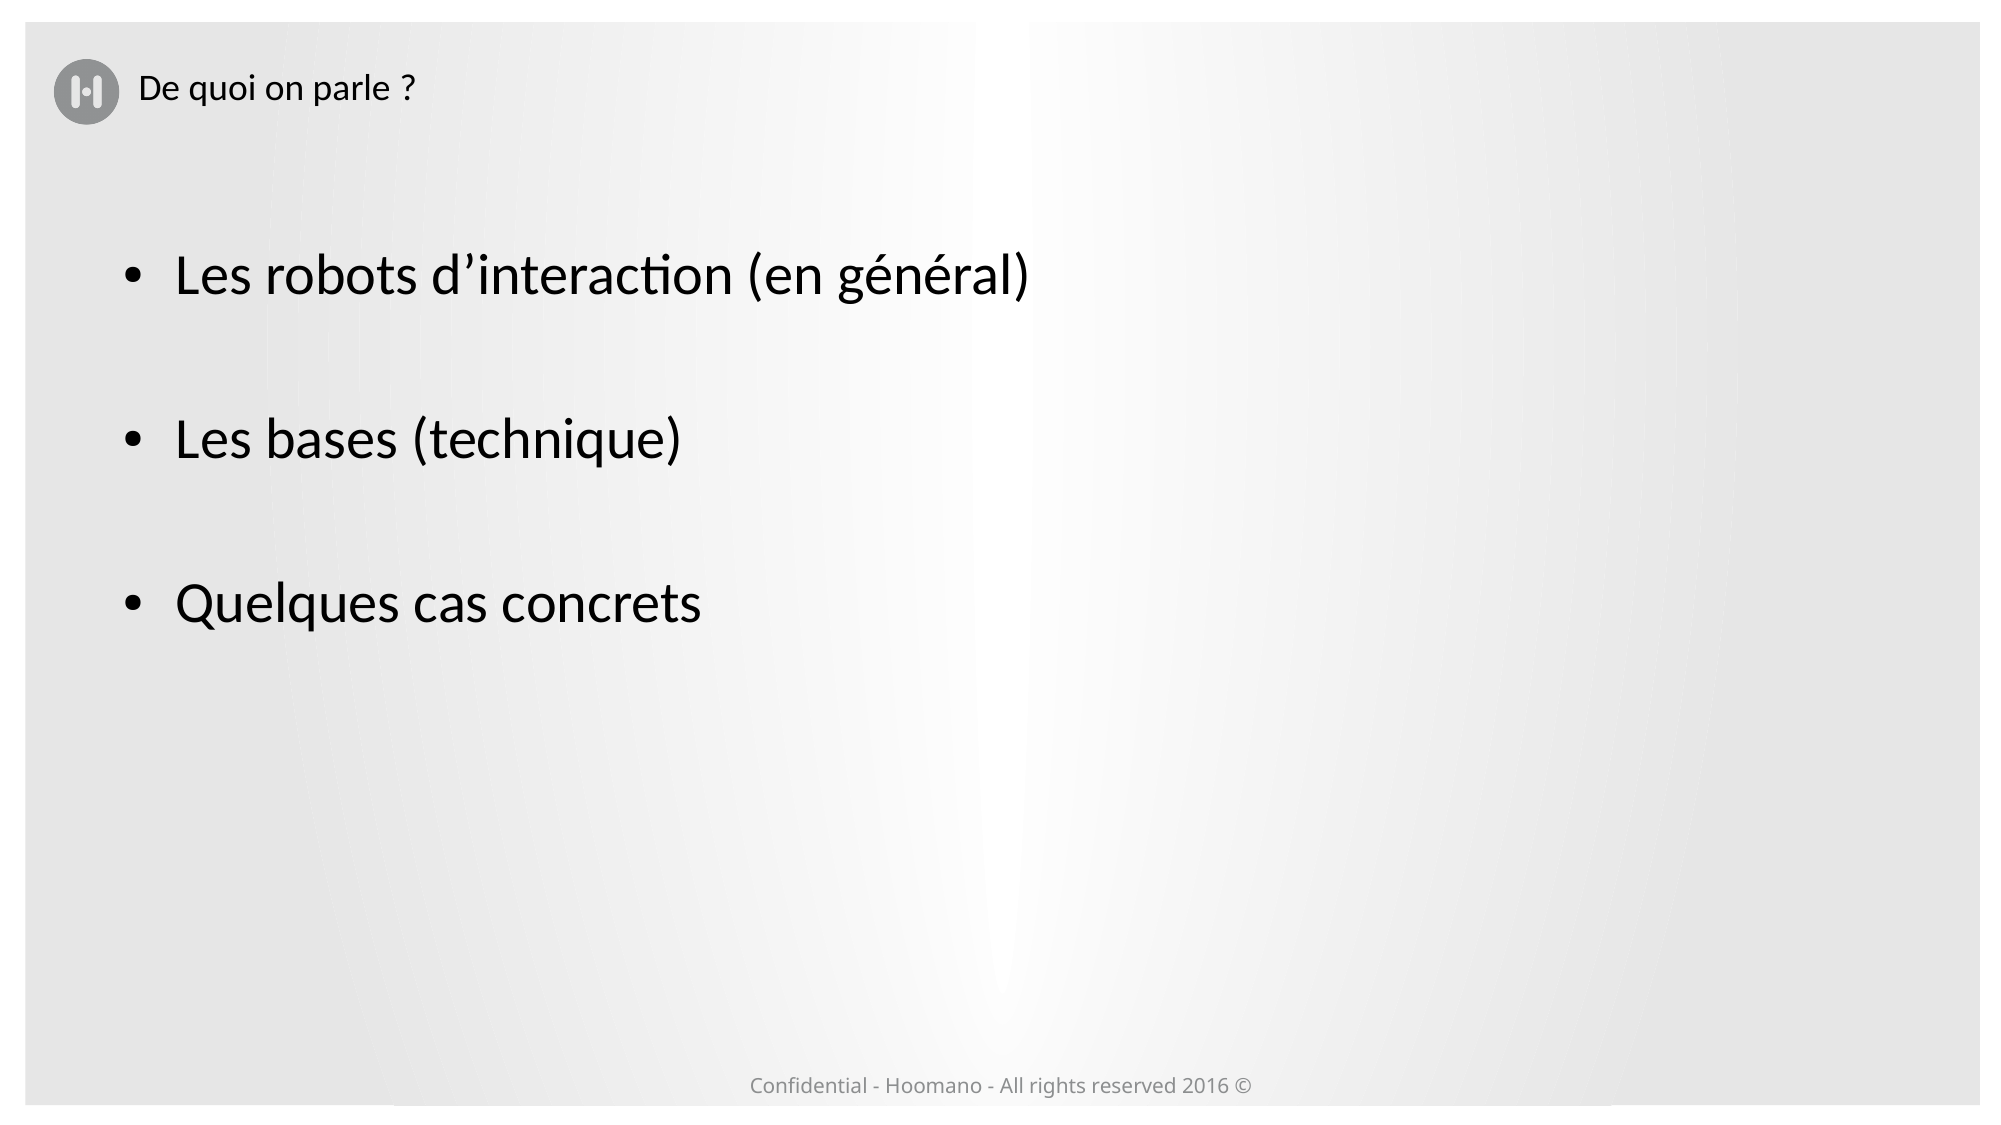

# De quoi on parle ?
Les robots d’interaction (en général)
Les bases (technique)
Quelques cas concrets